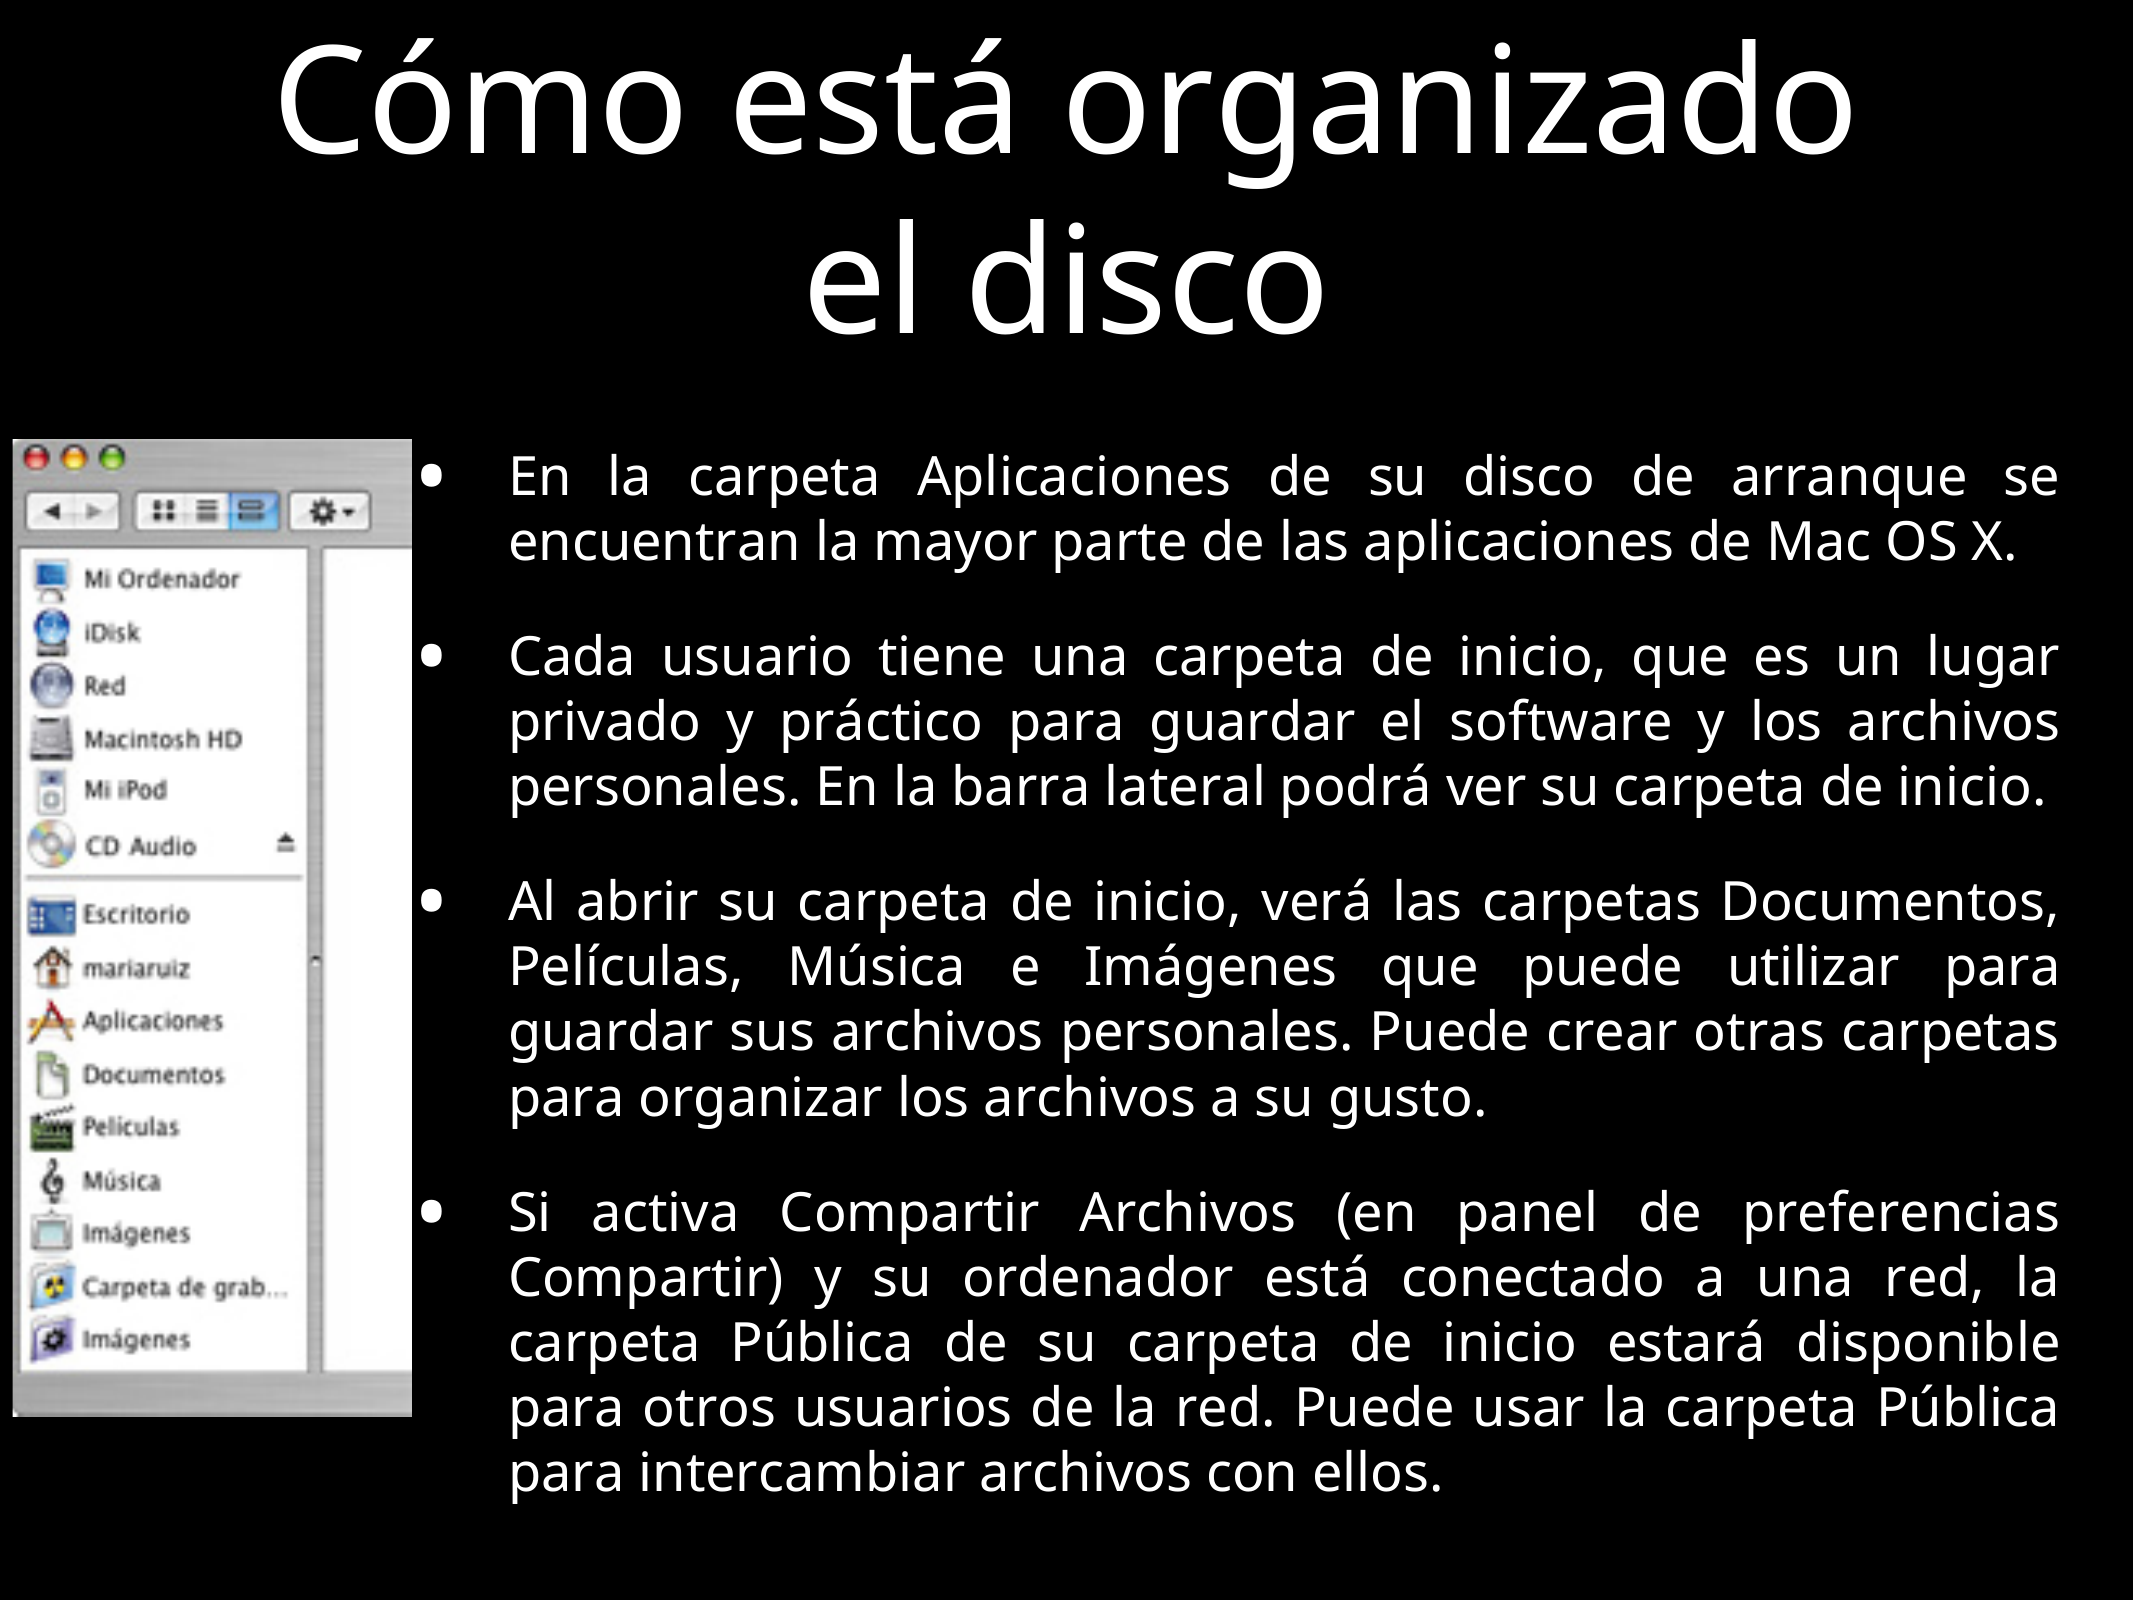

Cómo está organizado el disco
# En la carpeta Aplicaciones de su disco de arranque se encuentran la mayor parte de las aplicaciones de Mac OS X.
Cada usuario tiene una carpeta de inicio, que es un lugar privado y práctico para guardar el software y los archivos personales. En la barra lateral podrá ver su carpeta de inicio.
Al abrir su carpeta de inicio, verá las carpetas Documentos, Películas, Música e Imágenes que puede utilizar para guardar sus archivos personales. Puede crear otras carpetas para organizar los archivos a su gusto.
Si activa Compartir Archivos (en panel de preferencias Compartir) y su ordenador está conectado a una red, la carpeta Pública de su carpeta de inicio estará disponible para otros usuarios de la red. Puede usar la carpeta Pública para intercambiar archivos con ellos.